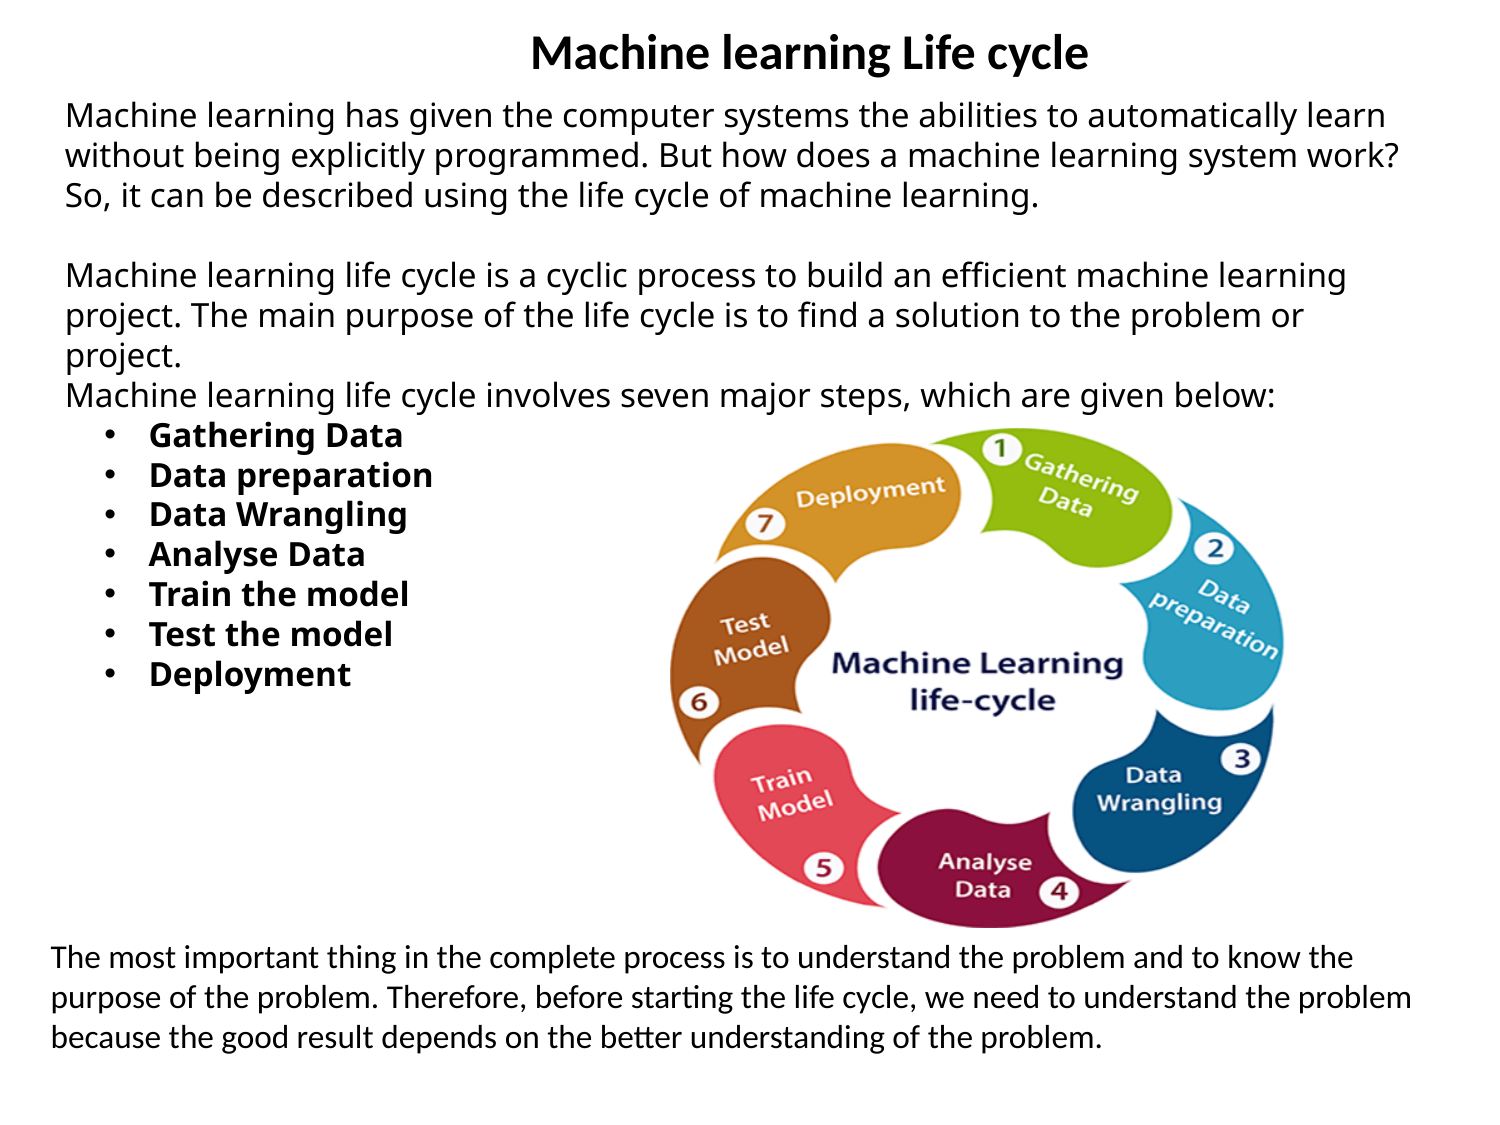

Machine learning Life cycle
Machine learning has given the computer systems the abilities to automatically learn without being explicitly programmed. But how does a machine learning system work? So, it can be described using the life cycle of machine learning.
Machine learning life cycle is a cyclic process to build an efficient machine learning project. The main purpose of the life cycle is to find a solution to the problem or project.
Machine learning life cycle involves seven major steps, which are given below:
 Gathering Data
 Data preparation
 Data Wrangling
 Analyse Data
 Train the model
 Test the model
 Deployment
The most important thing in the complete process is to understand the problem and to know the purpose of the problem. Therefore, before starting the life cycle, we need to understand the problem because the good result depends on the better understanding of the problem.